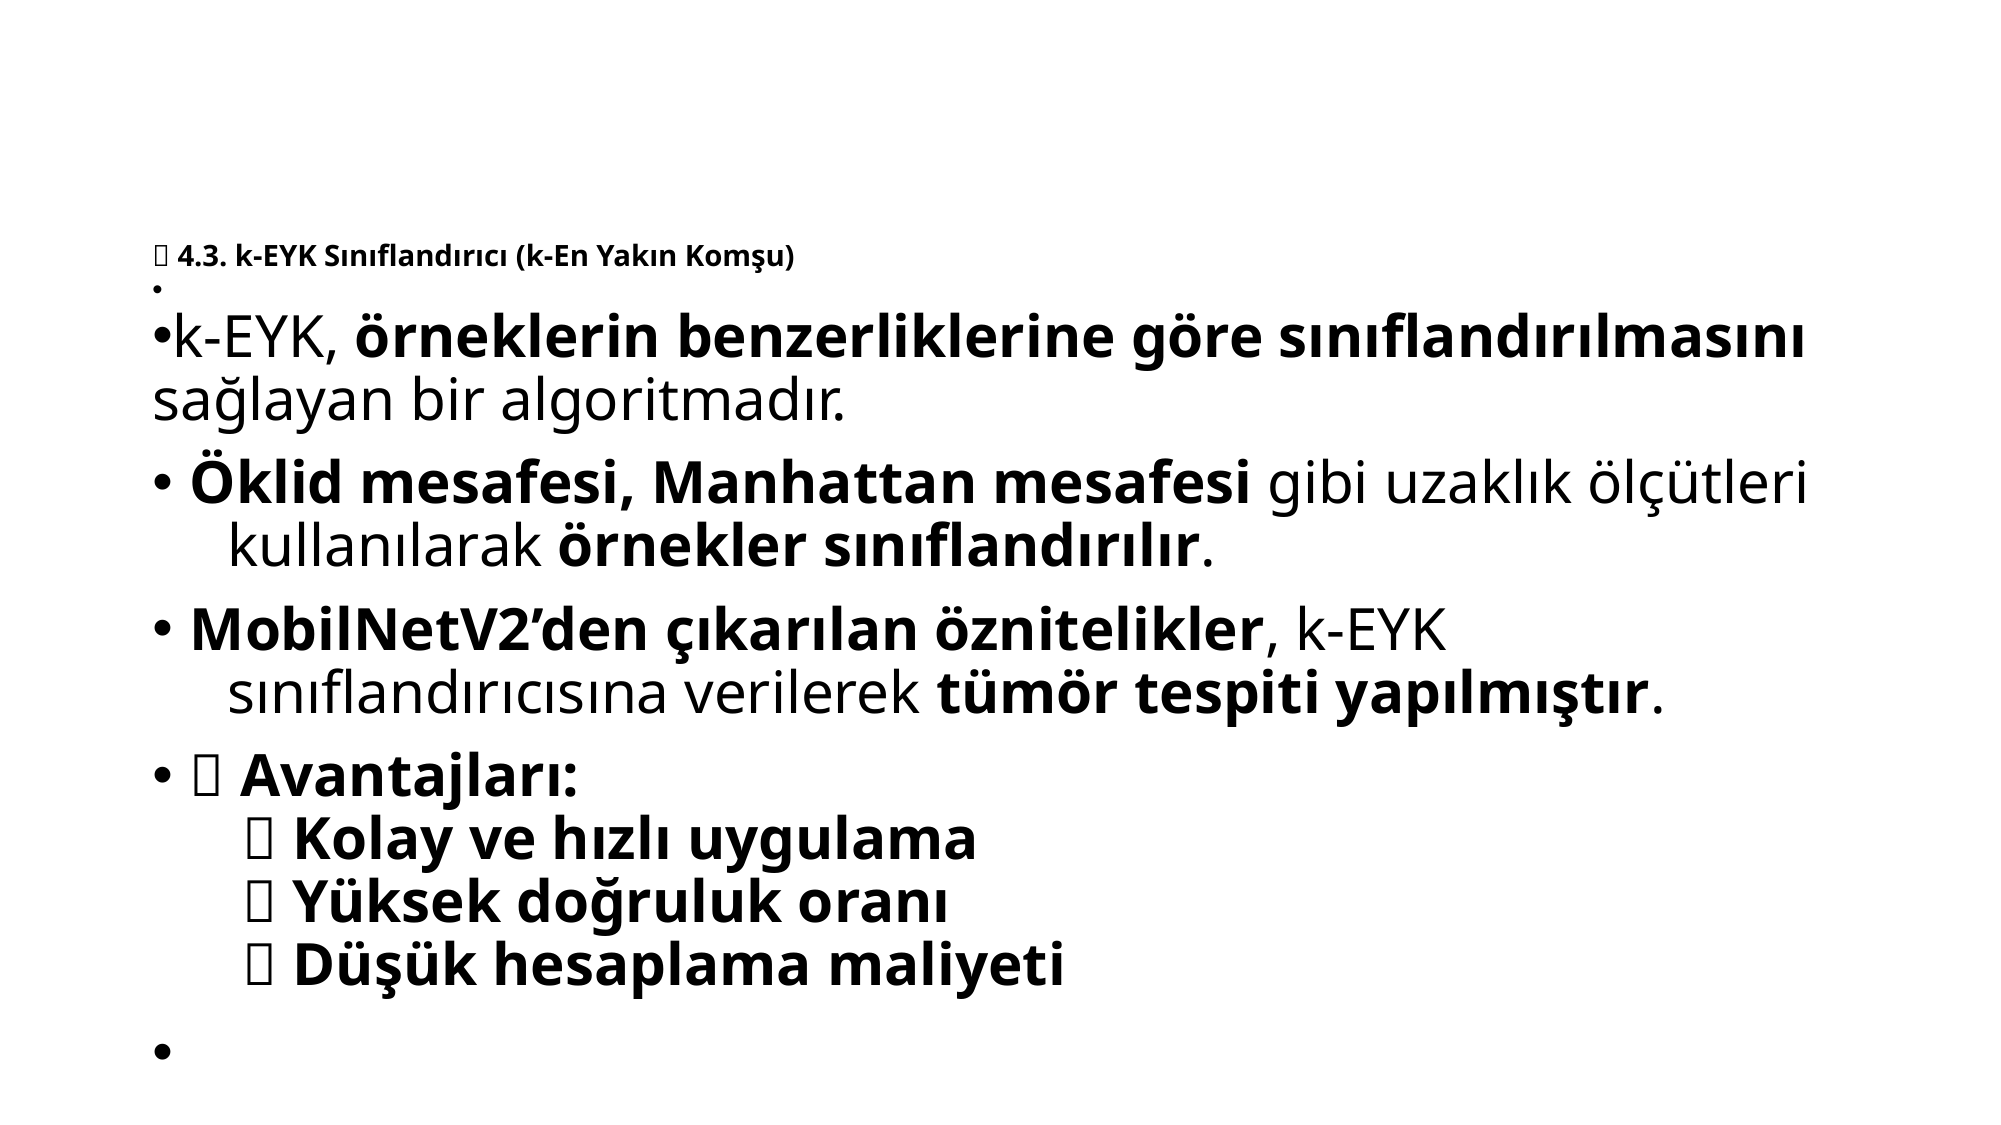

# 📌 4.3. k-EYK Sınıflandırıcı (k-En Yakın Komşu)
k-EYK, örneklerin benzerliklerine göre sınıflandırılmasını sağlayan bir algoritmadır.
Öklid mesafesi, Manhattan mesafesi gibi uzaklık ölçütleri kullanılarak örnekler sınıflandırılır.
MobilNetV2’den çıkarılan öznitelikler, k-EYK sınıflandırıcısına verilerek tümör tespiti yapılmıştır.
📌 Avantajları:
 ✅ Kolay ve hızlı uygulama
 ✅ Yüksek doğruluk oranı
 ✅ Düşük hesaplama maliyeti